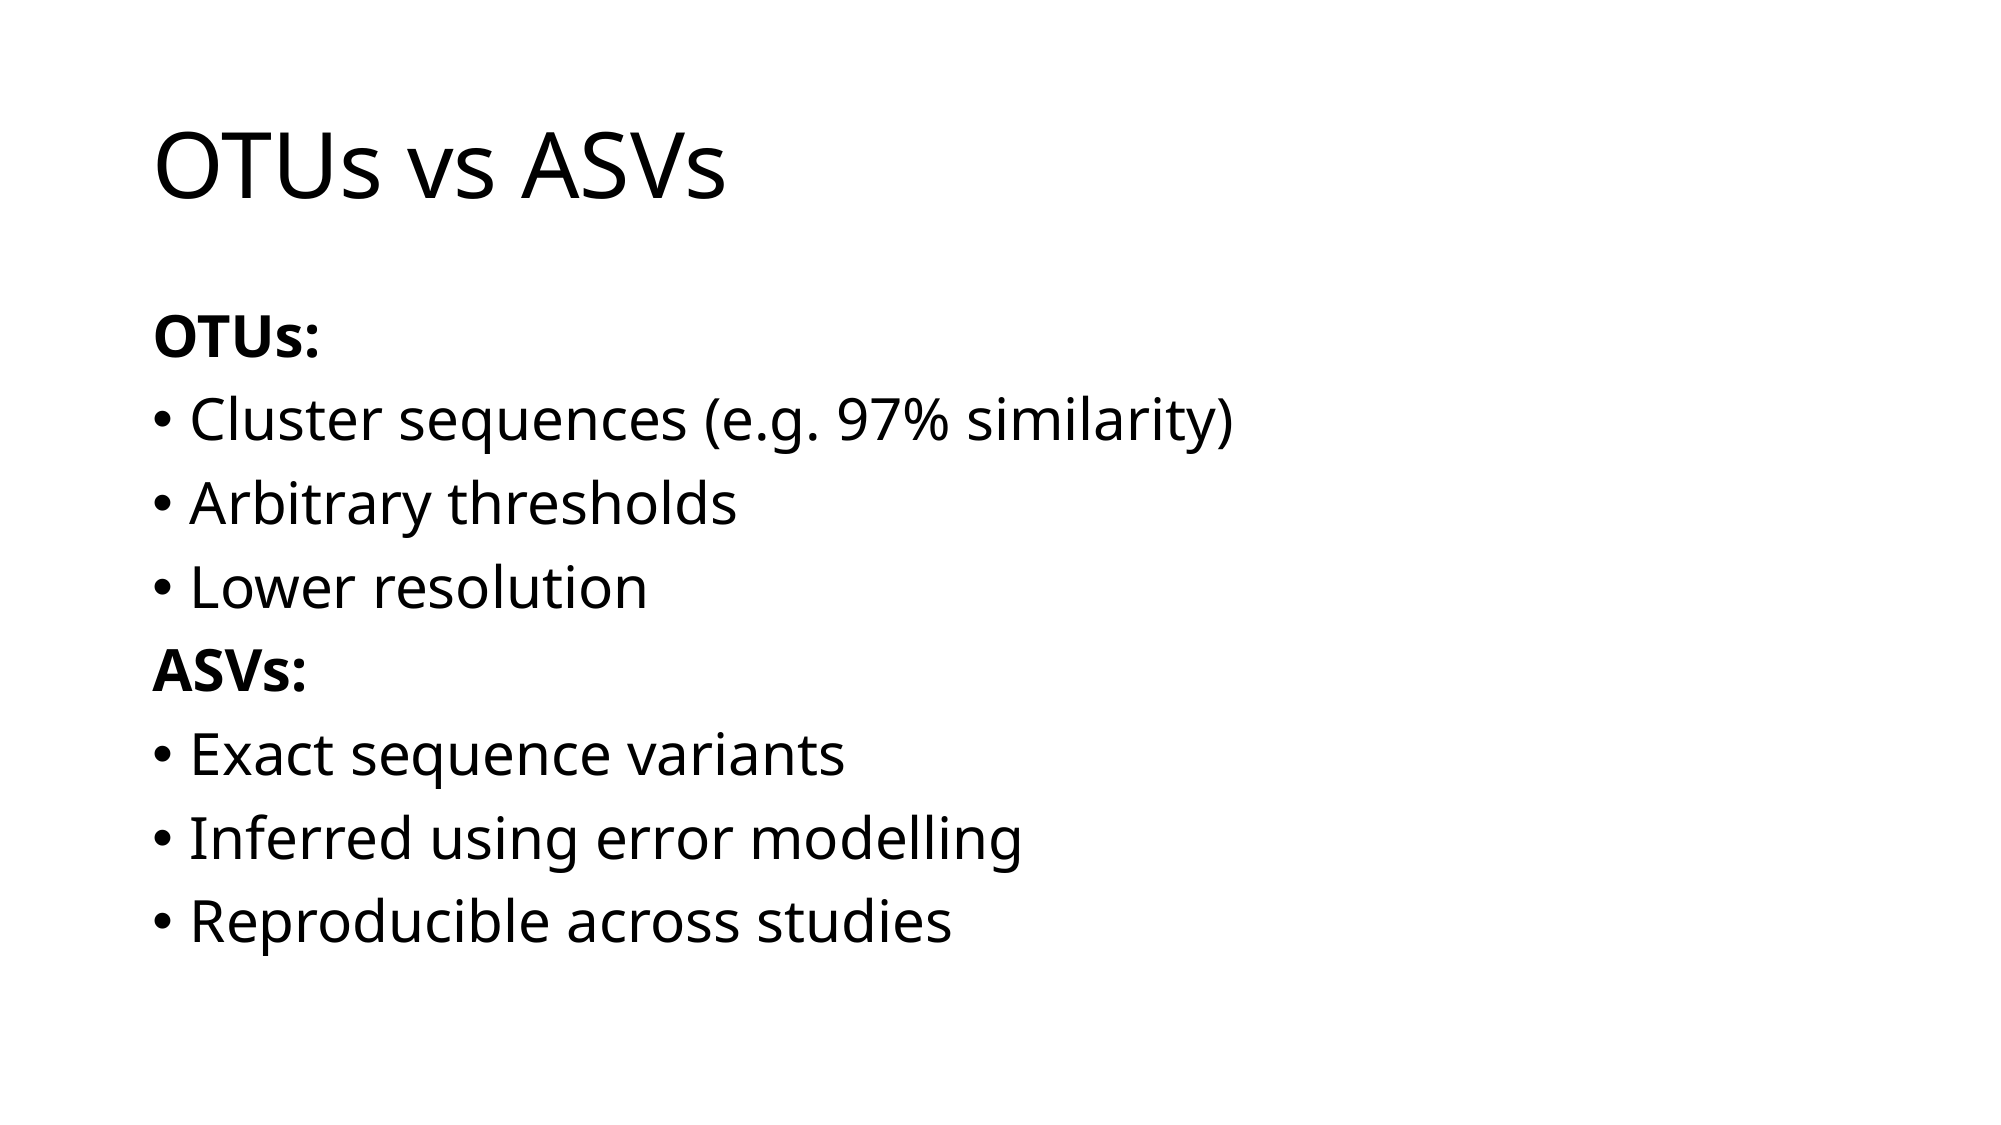

# OTUs vs ASVs
OTUs:
Cluster sequences (e.g. 97% similarity)
Arbitrary thresholds
Lower resolution
ASVs:
Exact sequence variants
Inferred using error modelling
Reproducible across studies